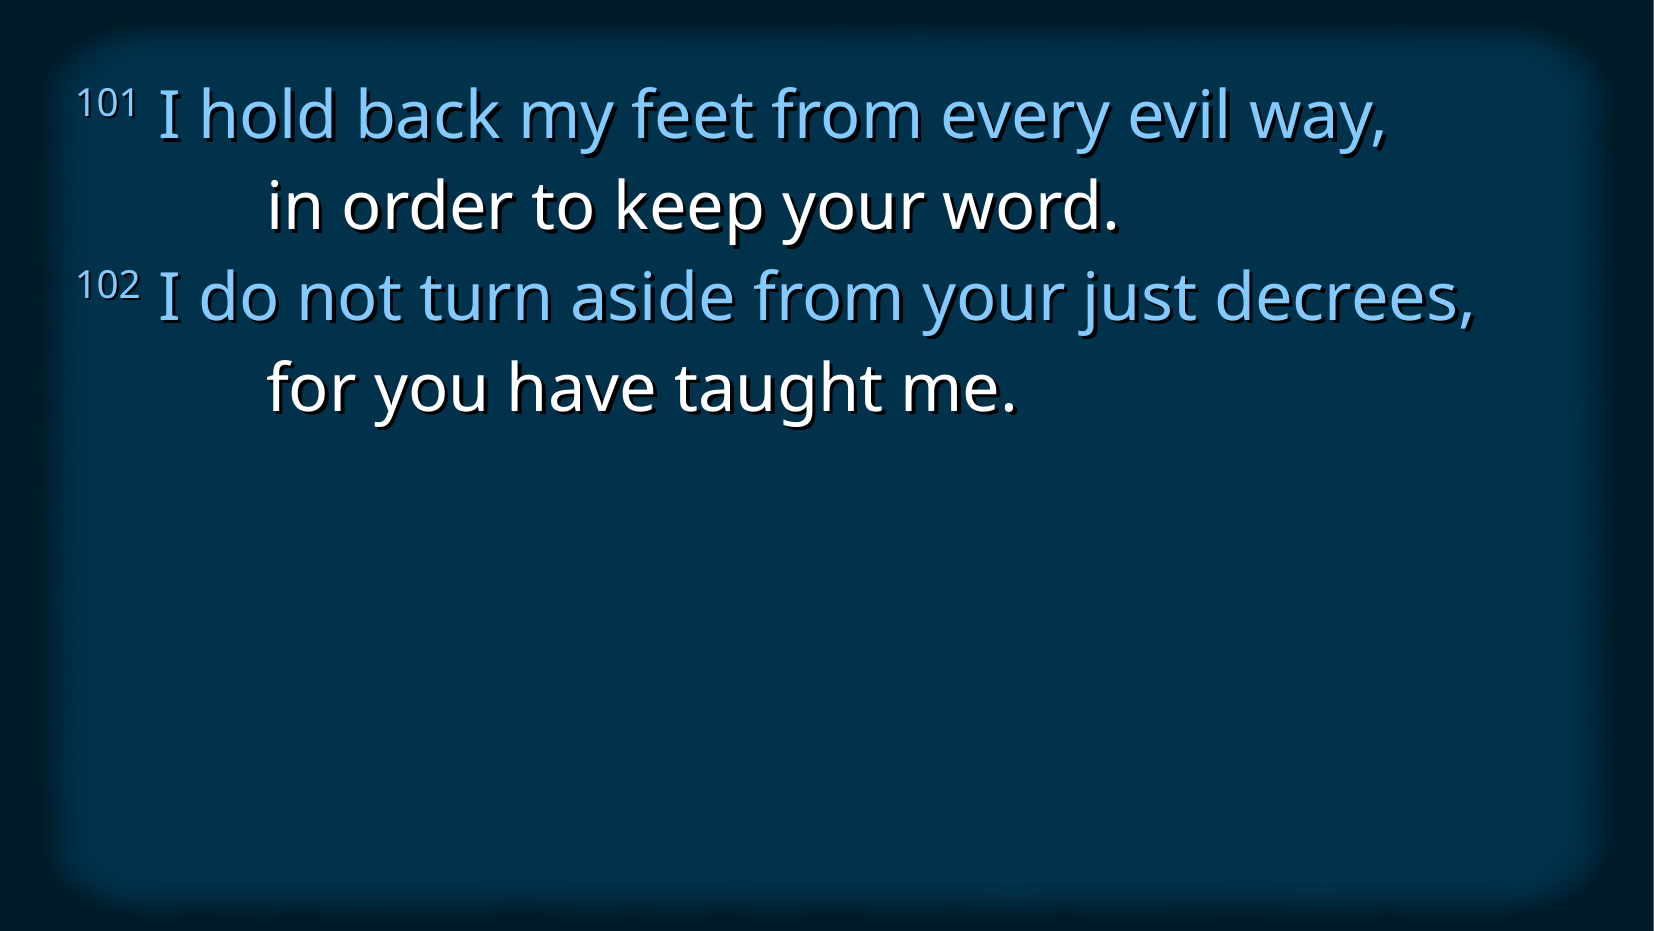

101 I hold back my feet from every evil way,
 in order to keep your word.
102 I do not turn aside from your just decrees,
 for you have taught me.